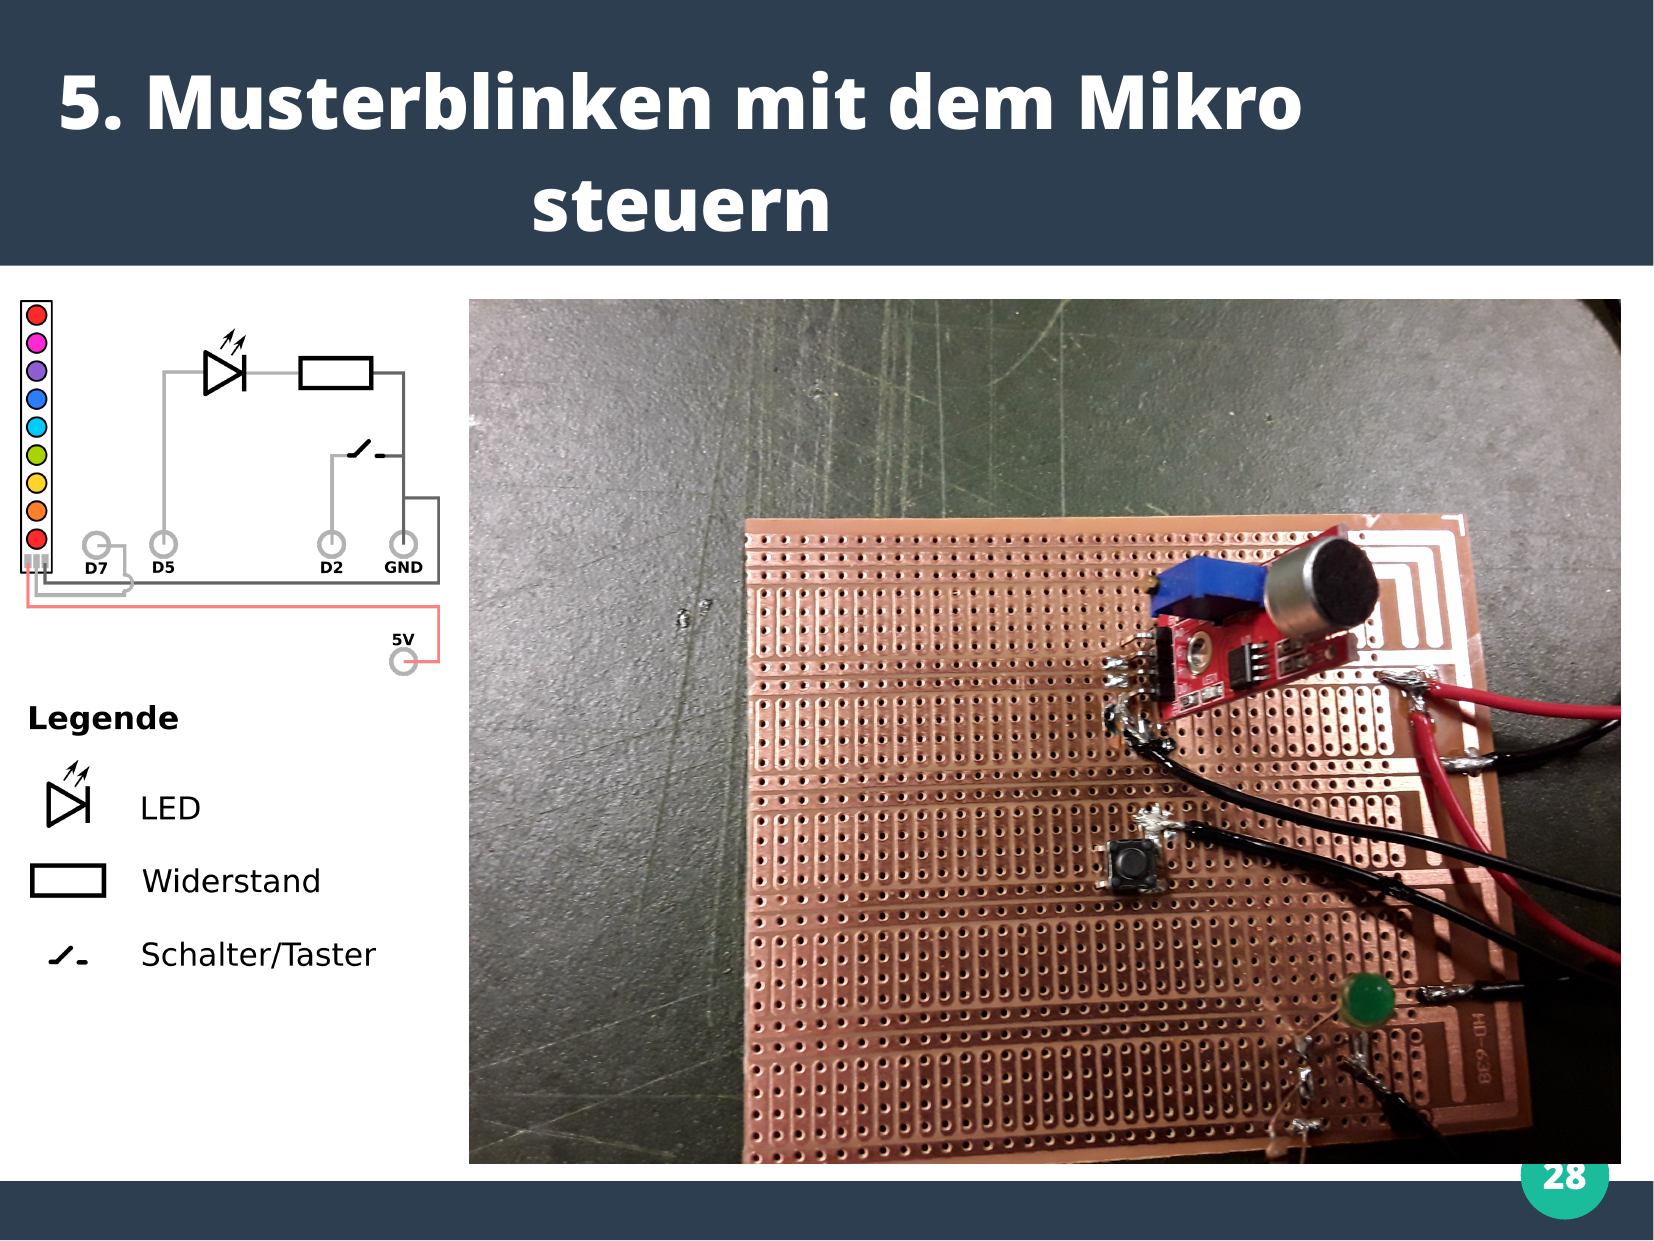

# 5. Musterblinken mit dem Mikro steuern
28